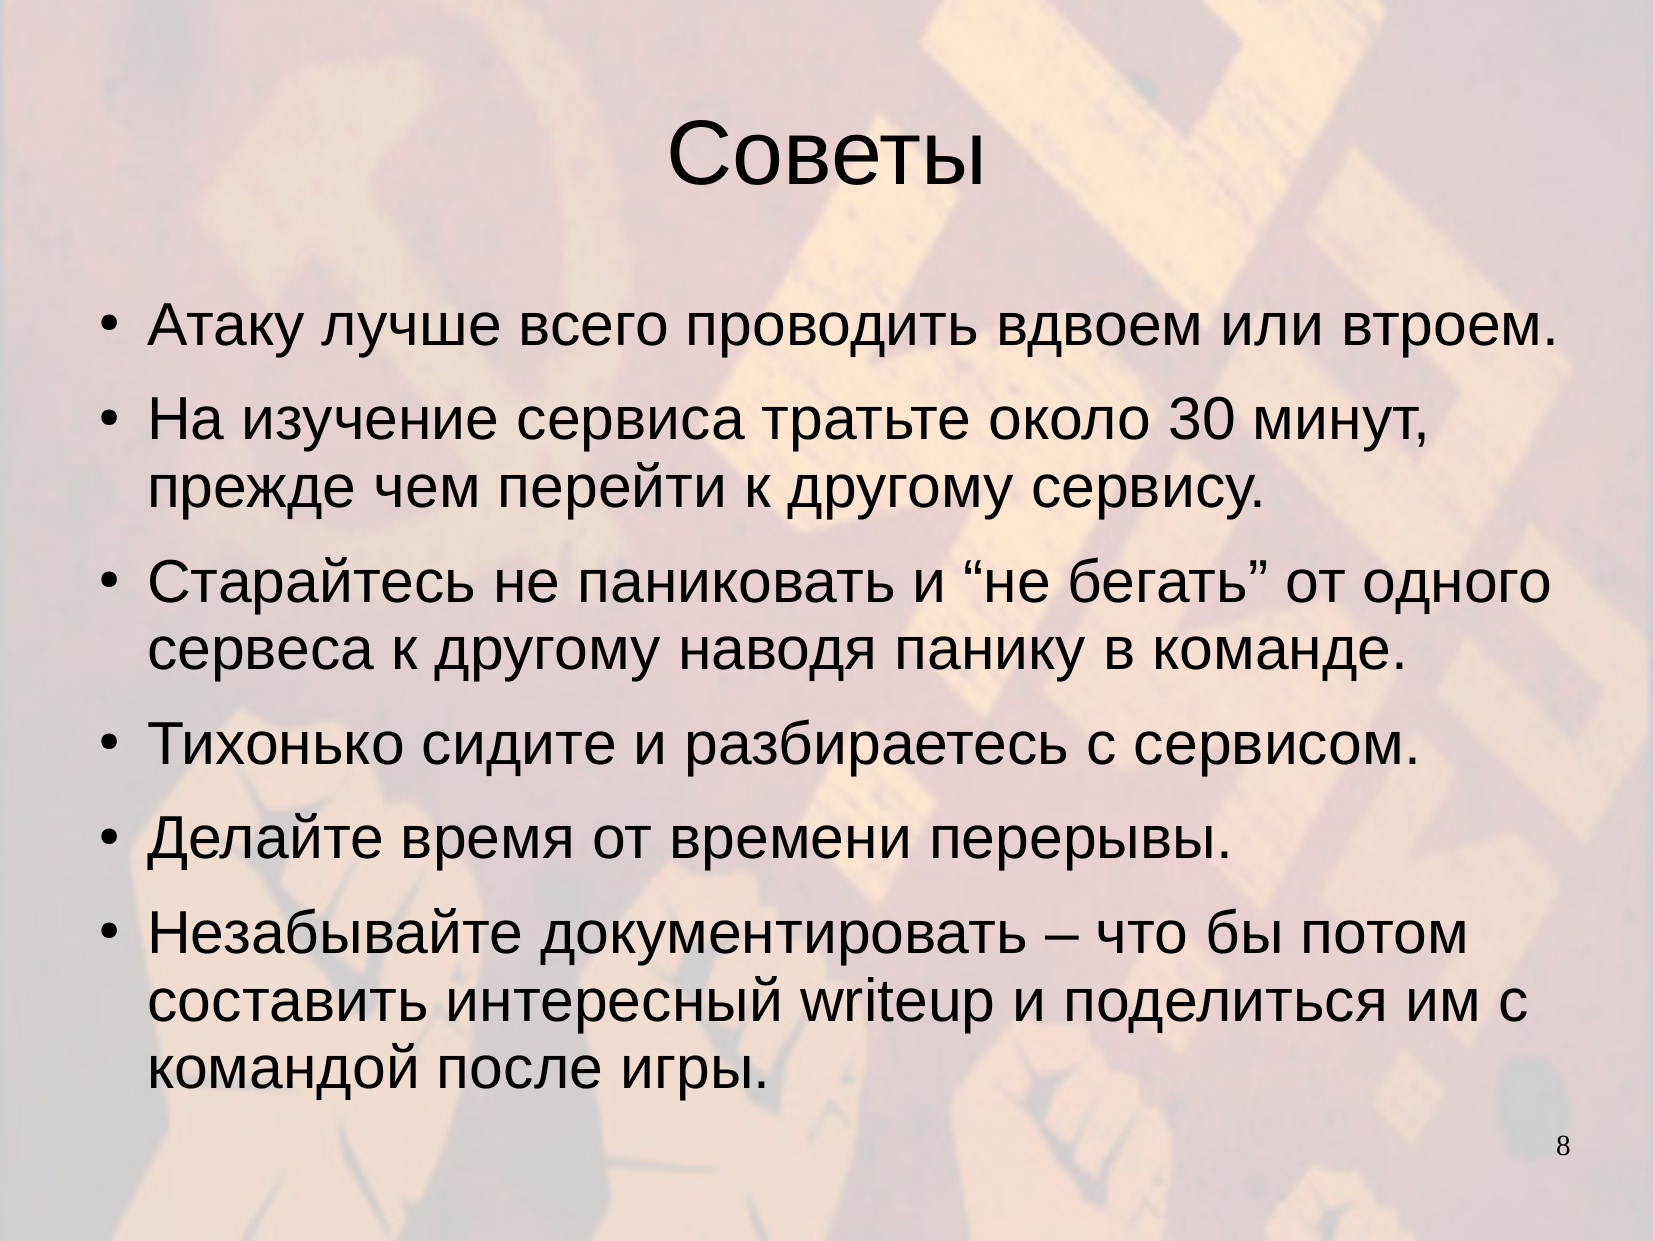

# Советы
Атаку лучше всего проводить вдвоем или втроем.
На изучение сервиса тратьте около 30 минут, прежде чем перейти к другому сервису.
Старайтесь не паниковать и “не бегать” от одного сервеса к другому наводя панику в команде.
Тихонько сидите и разбираетесь с сервисом.
Делайте время от времени перерывы.
Незабывайте документировать – что бы потом составить интересный writeup и поделиться им с командой после игры.
8